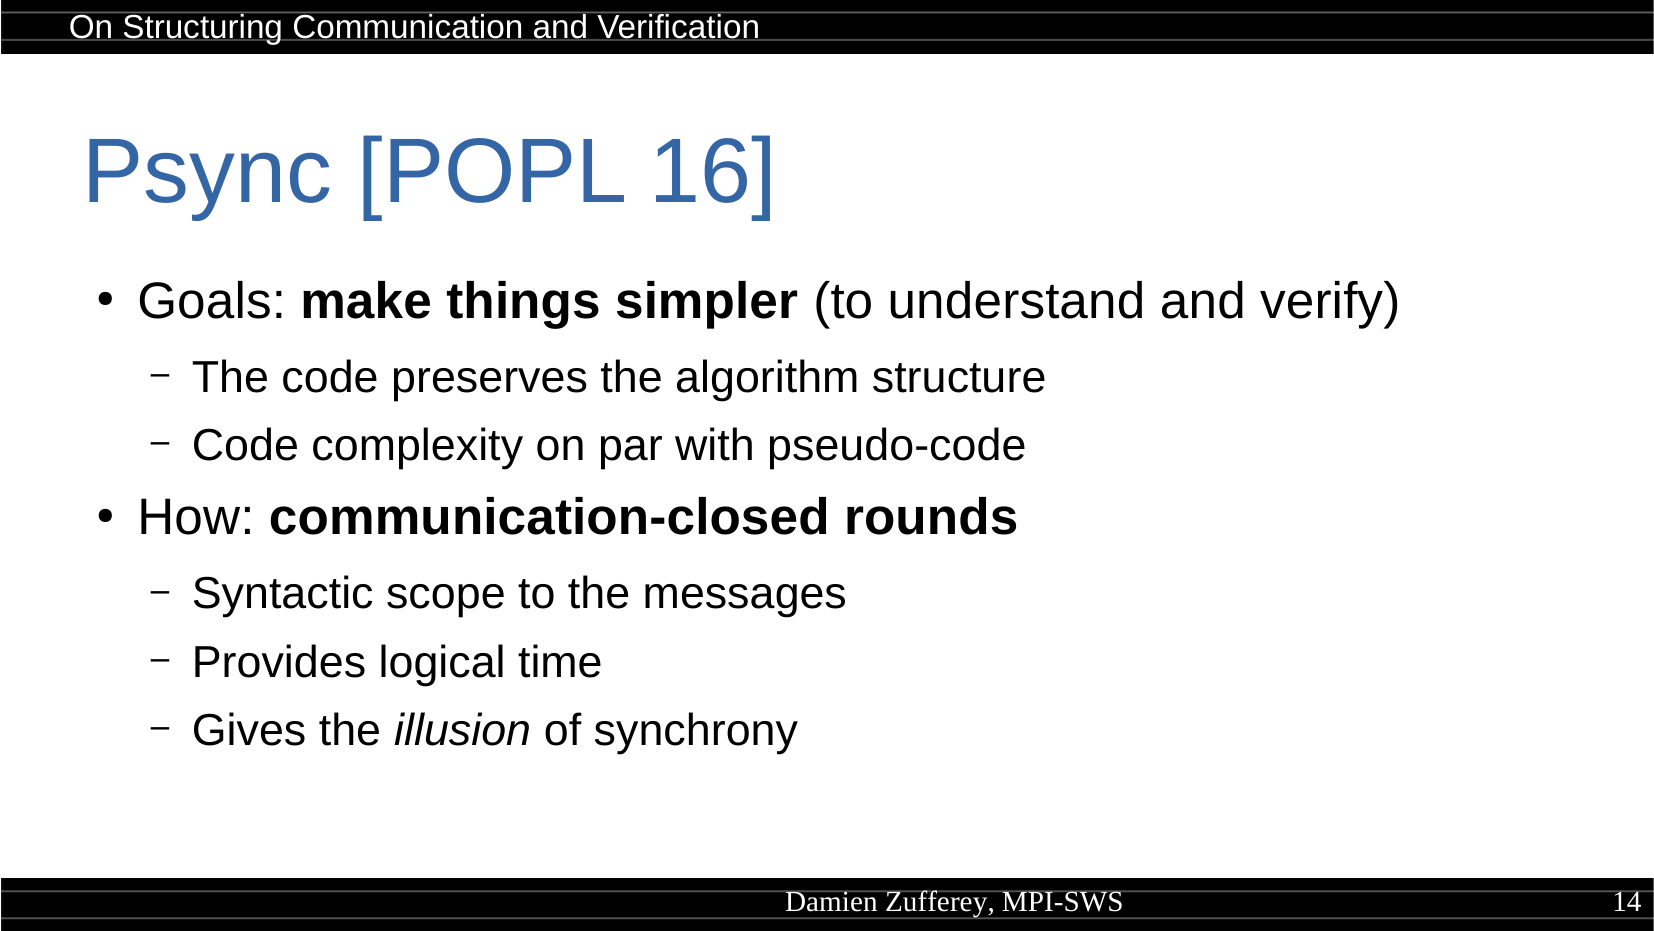

# Psync [POPL 16]
Goals: make things simpler (to understand and verify)
The code preserves the algorithm structure
Code complexity on par with pseudo-code
How: communication-closed rounds
Syntactic scope to the messages
Provides logical time
Gives the illusion of synchrony